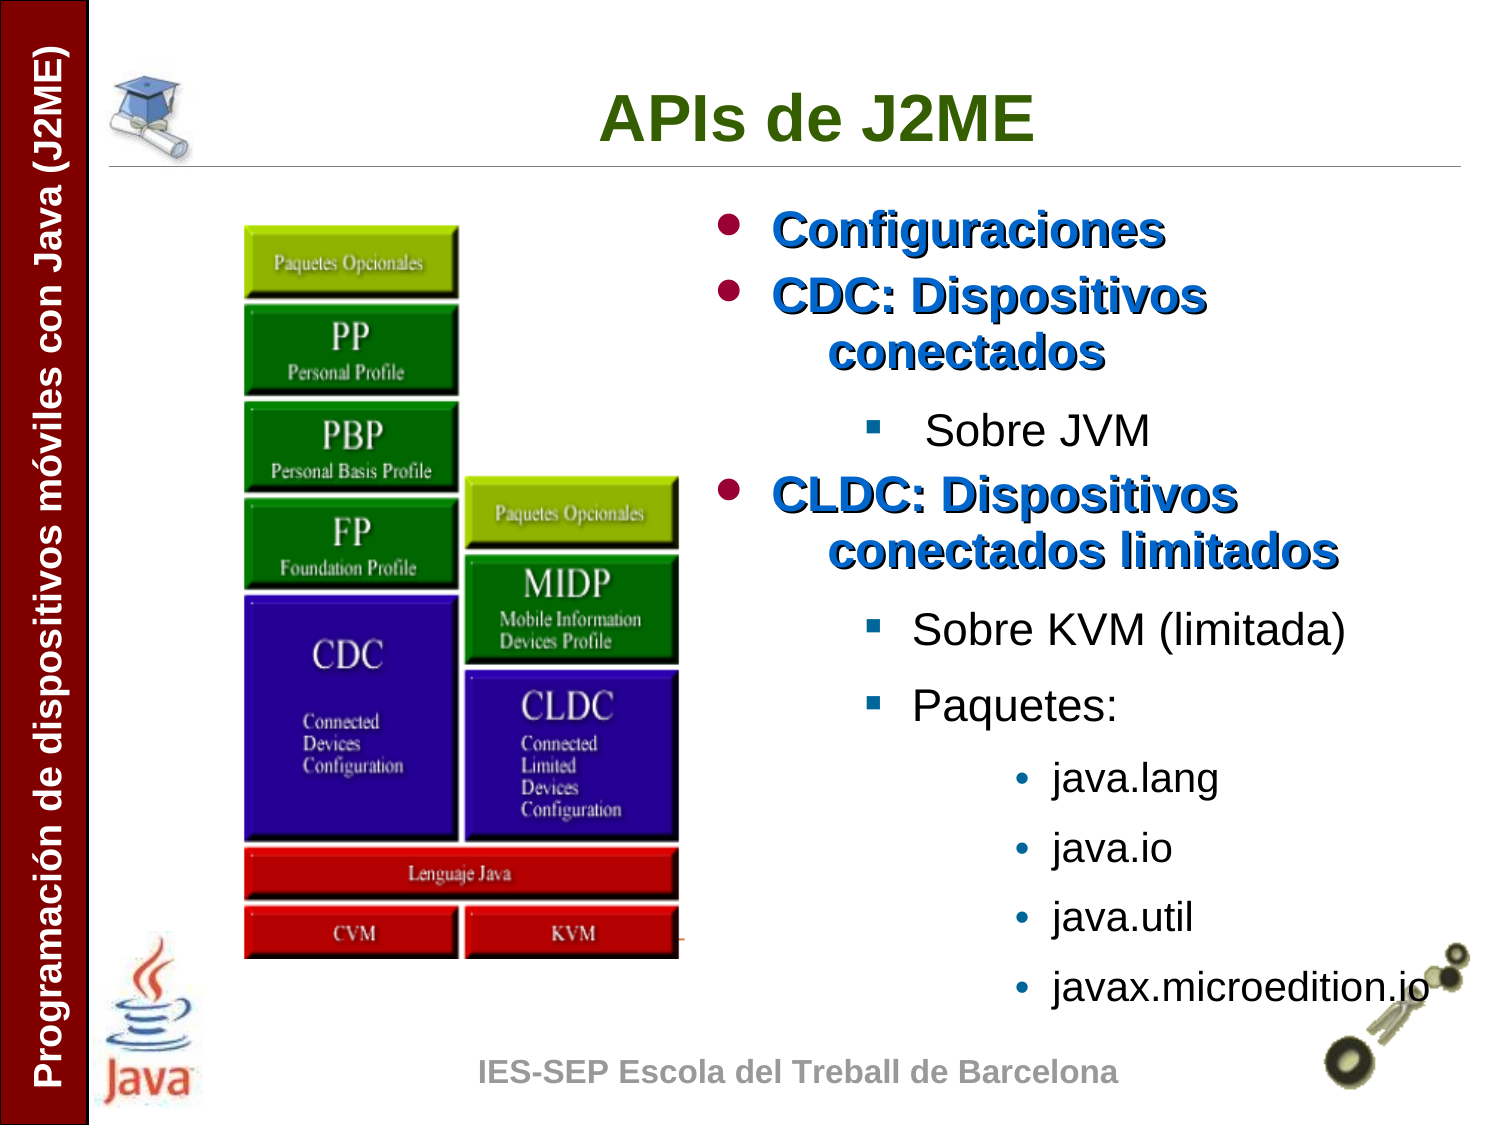

# APIs de J2ME
Configuraciones
CDC: Dispositivos conectados
 Sobre JVM
CLDC: Dispositivos conectados limitados
Sobre KVM (limitada)
Paquetes:
java.lang
java.io
java.util
javax.microedition.io